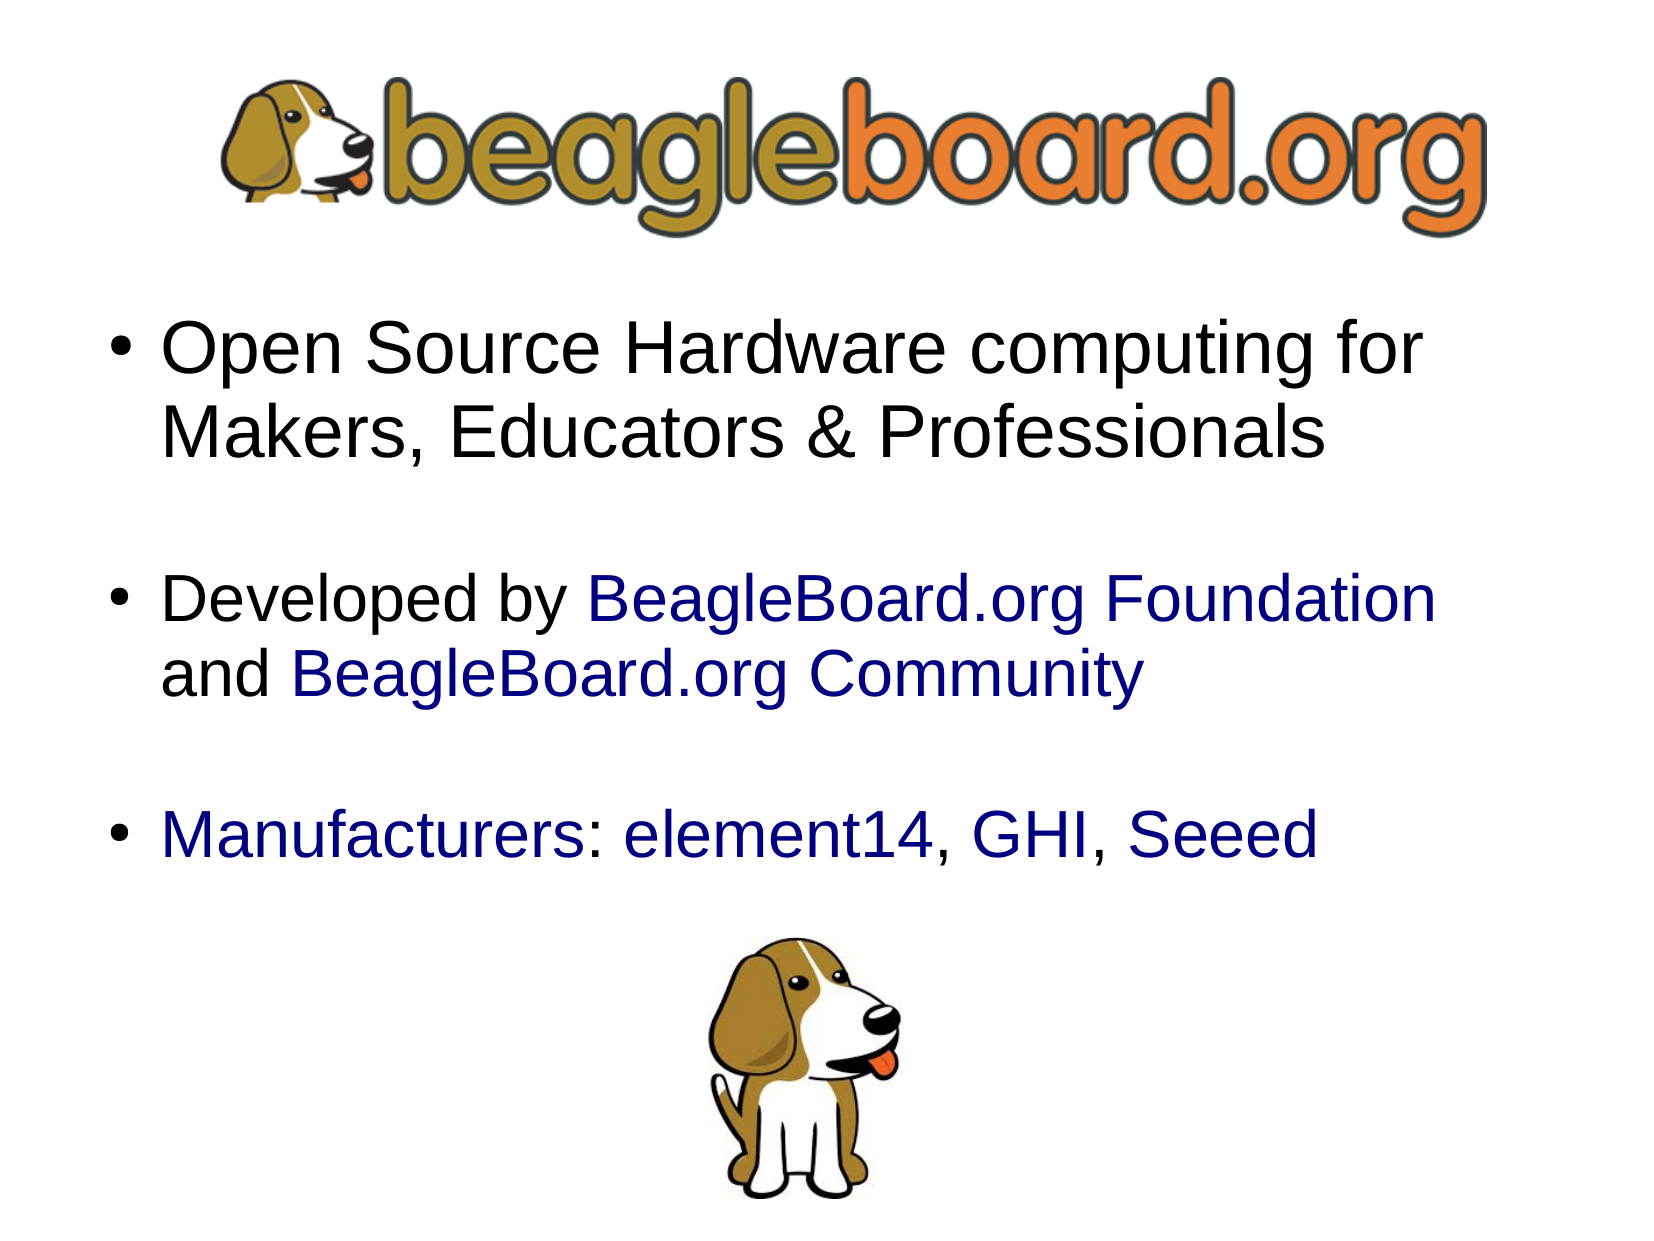

# Open Source Hardware computing for Makers, Educators & Professionals
Developed by BeagleBoard.org Foundation and BeagleBoard.org Community
Manufacturers: element14, GHI, Seeed